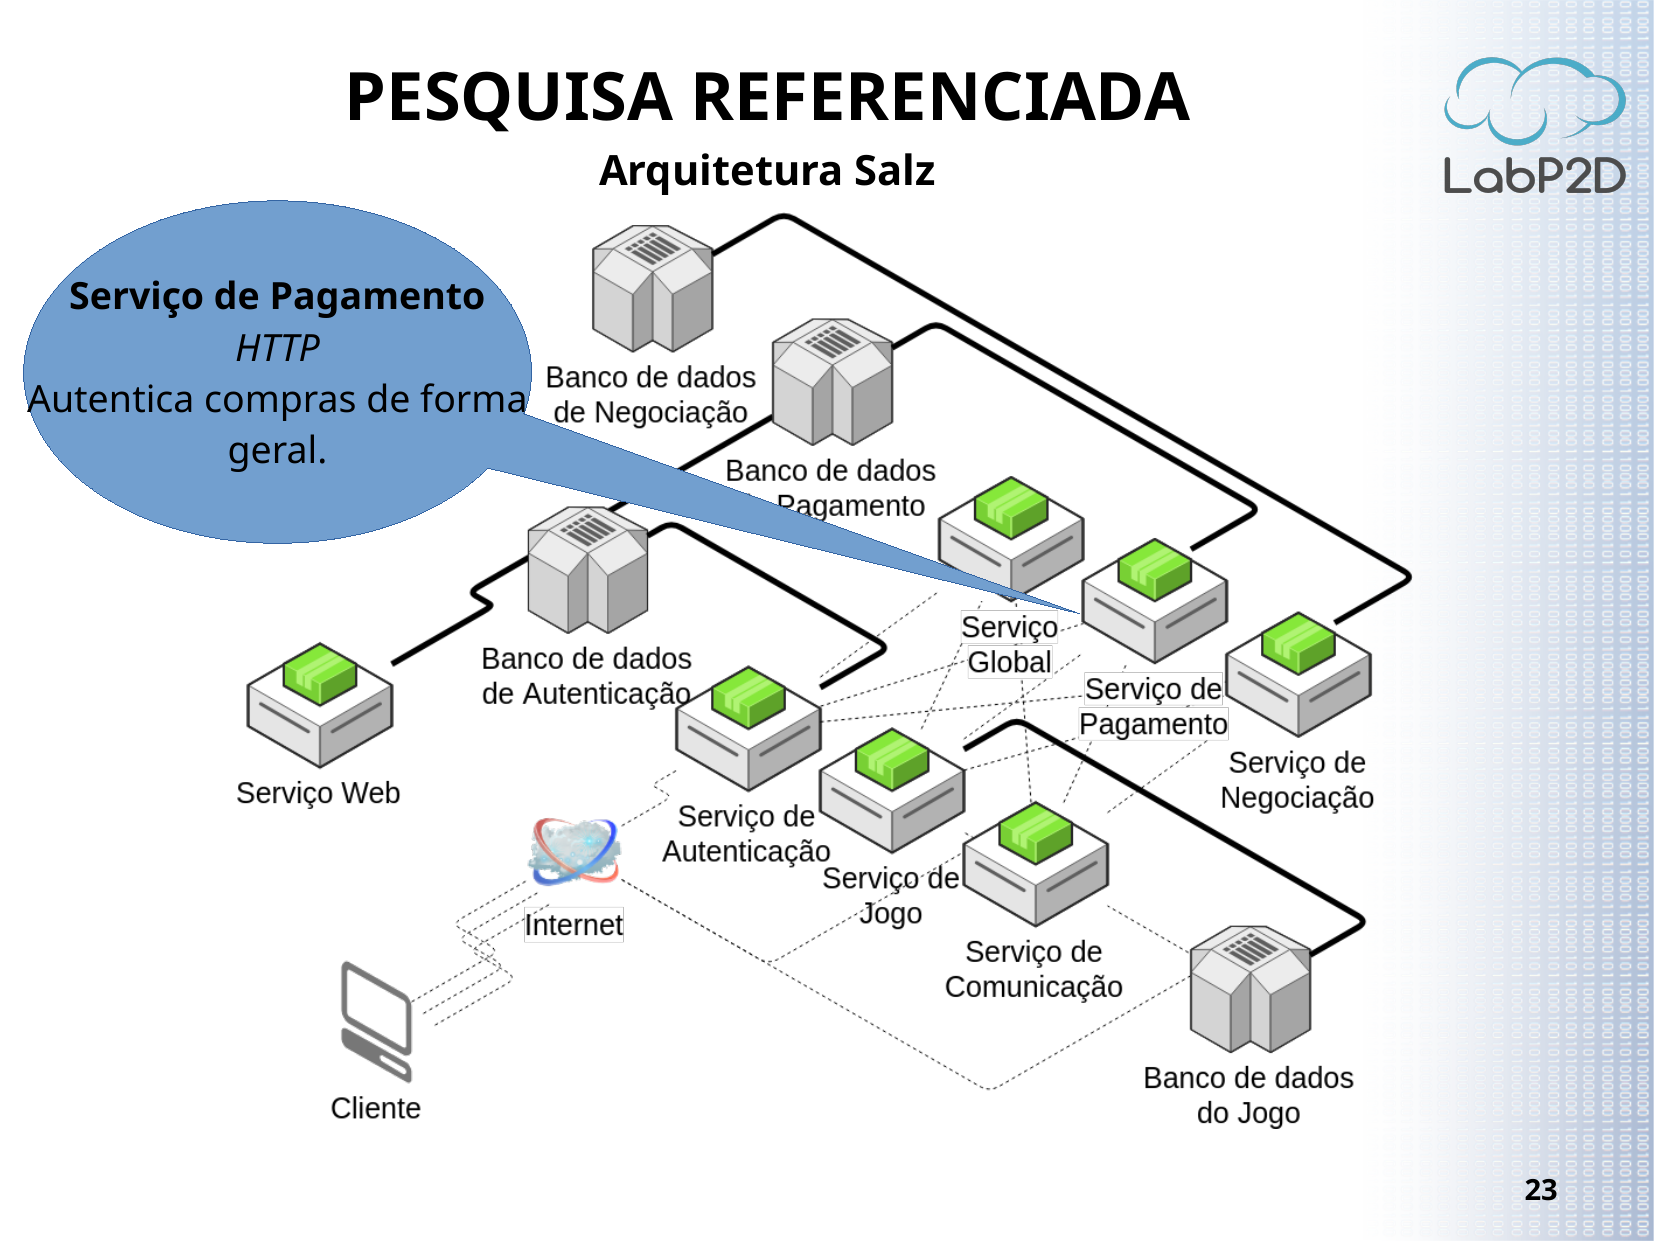

# PESQUISA REFERENCIADA Arquitetura Salz
Serviço de Pagamento
HTTP
Autentica compras de forma
geral.
23